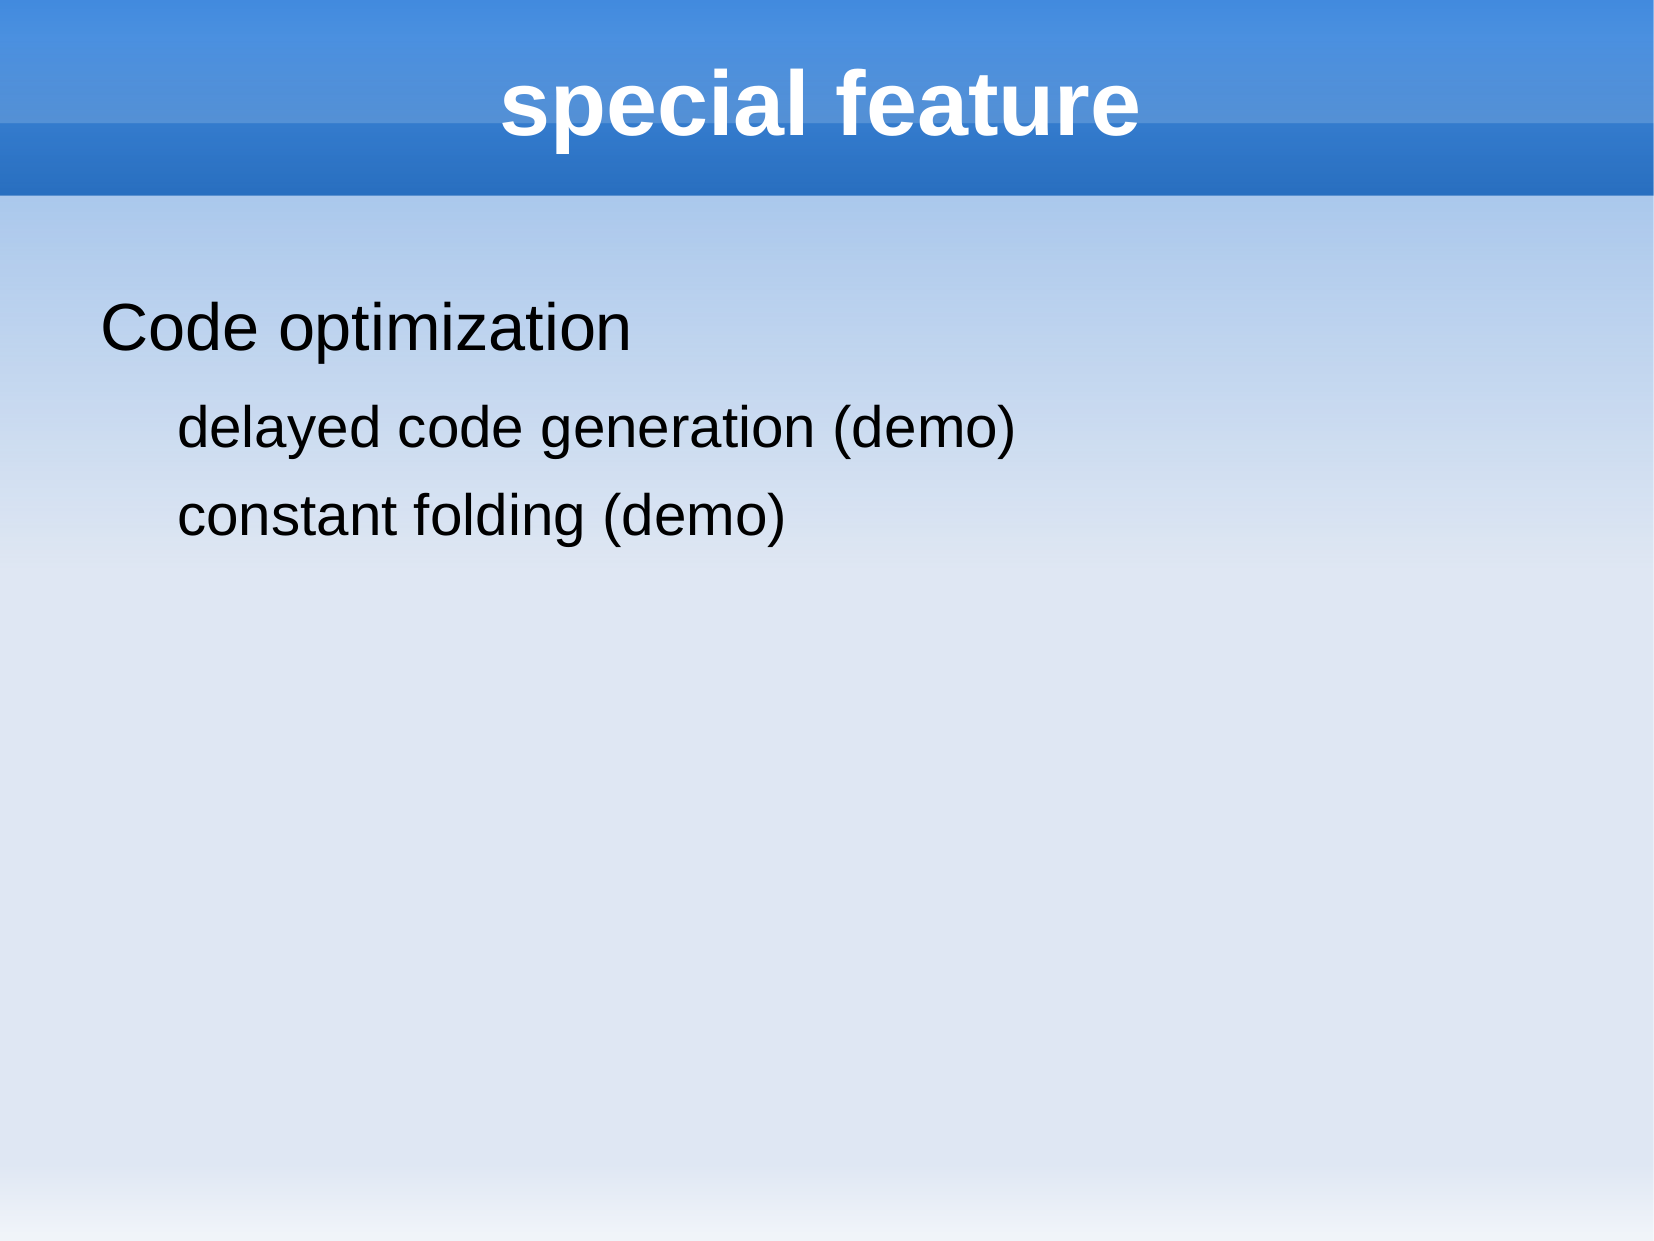

# special feature
Code optimization
delayed code generation (demo)
constant folding (demo)